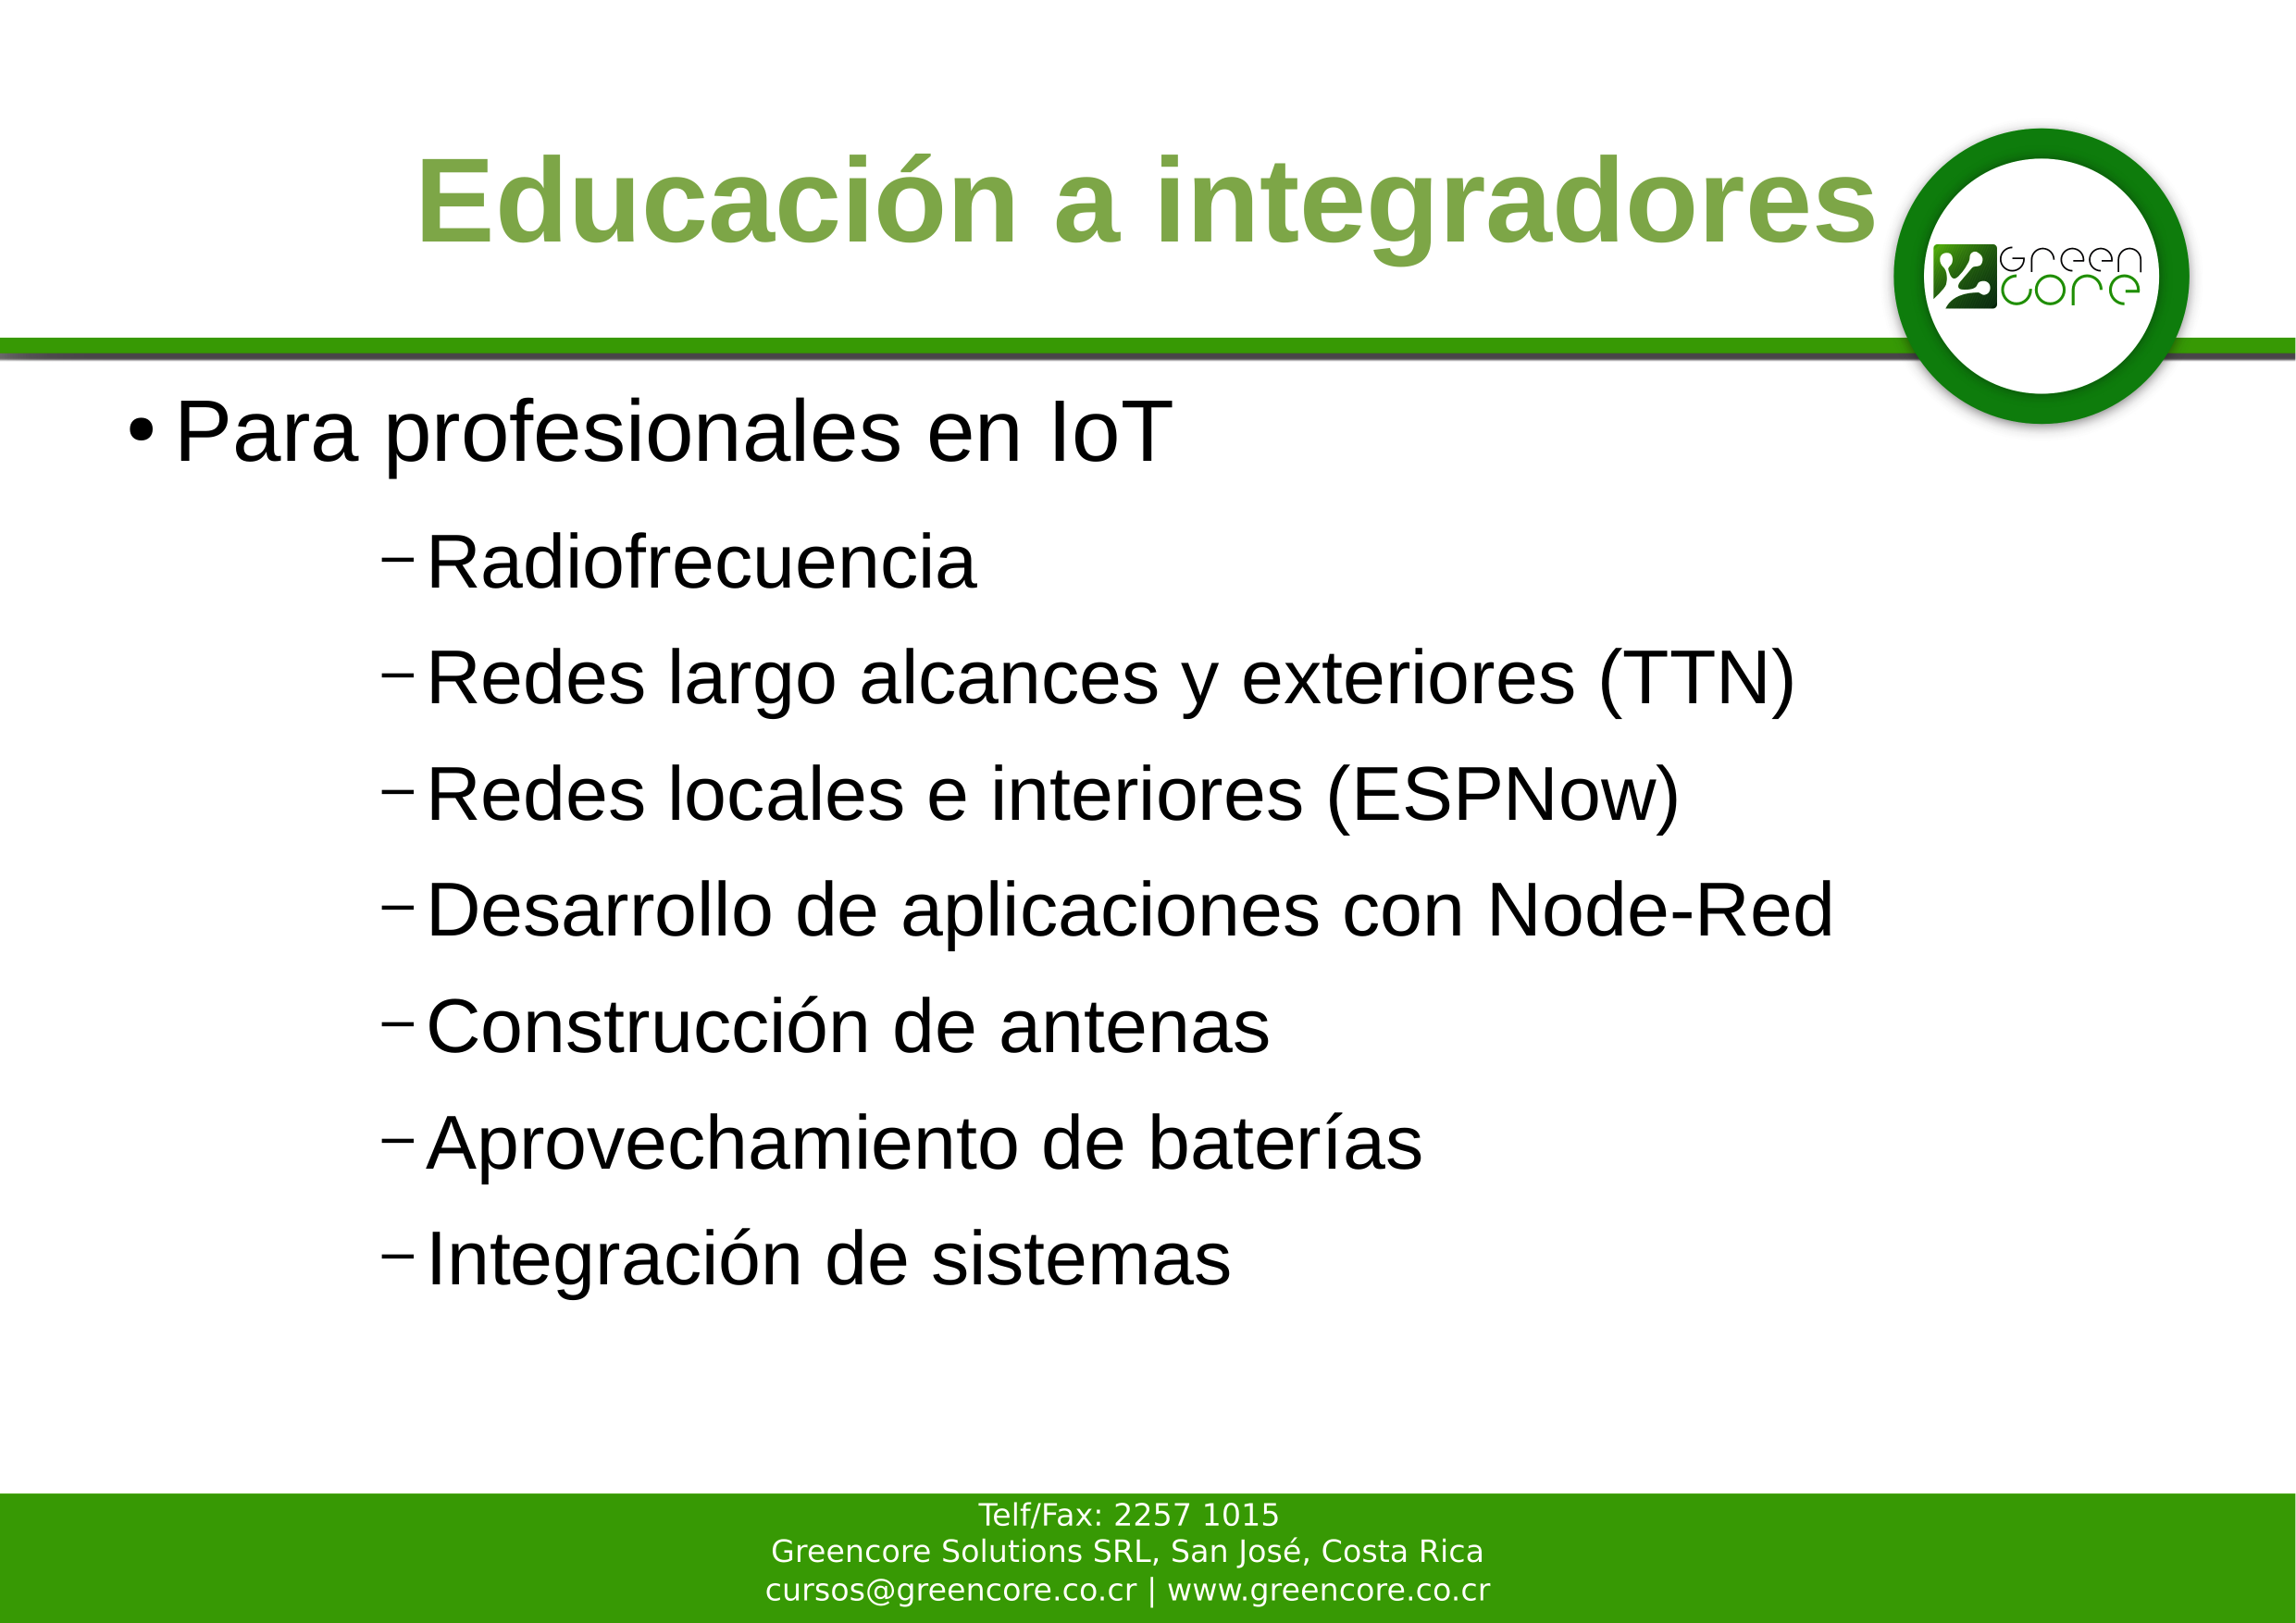

# Educación a integradores
Para profesionales en IoT
Radiofrecuencia
Redes largo alcances y exteriores (TTN)
Redes locales e interiores (ESPNow)
Desarrollo de aplicaciones con Node-Red
Construcción de antenas
Aprovechamiento de baterías
Integración de sistemas